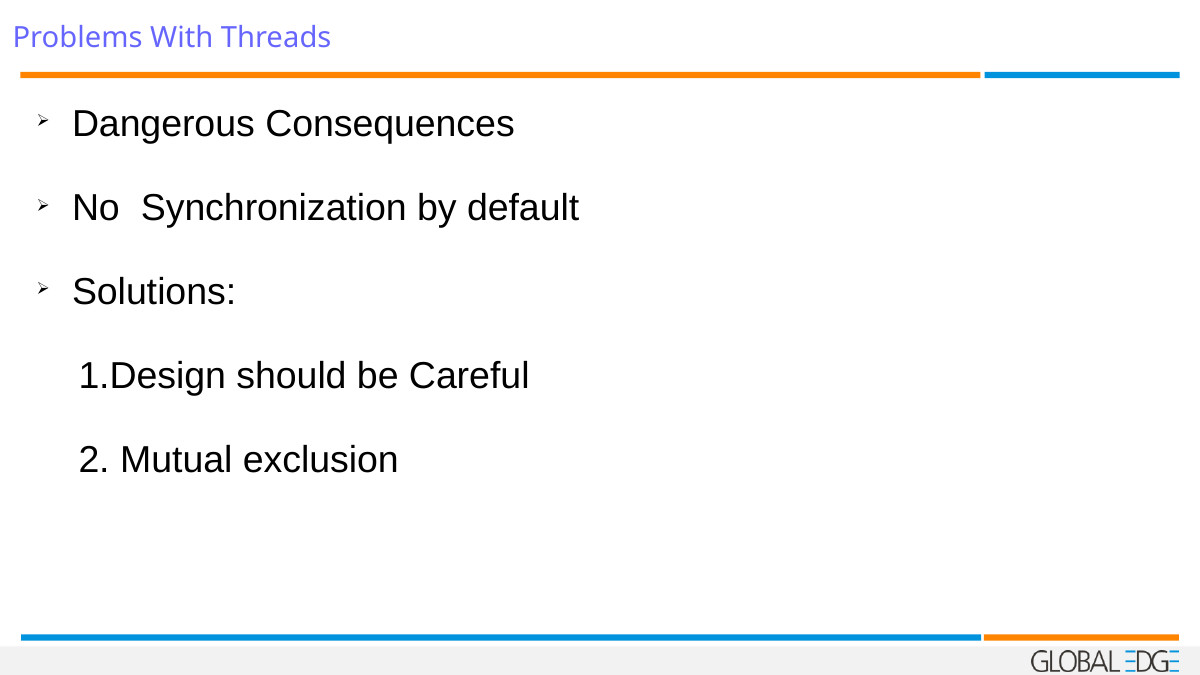

# Problems With Threads
Dangerous Consequences
No Synchronization by default
Solutions:
 1.Design should be Careful
 2. Mutual exclusion